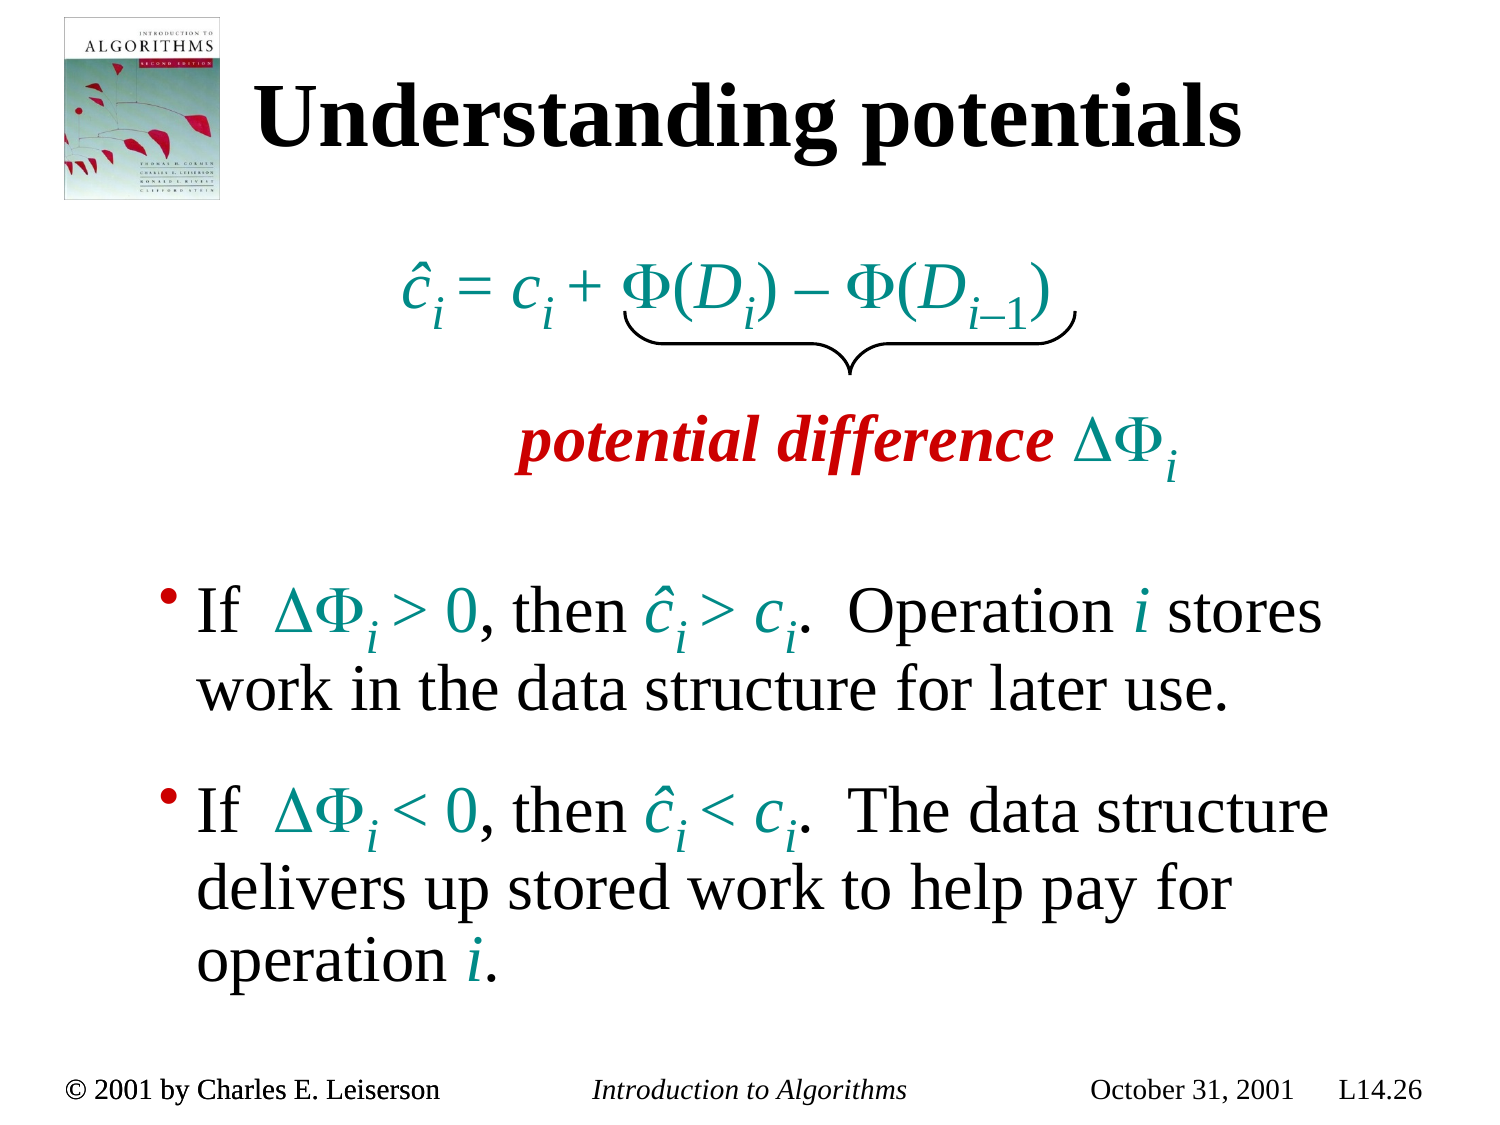

# Understanding potentials
ĉi = ci + (Di) – (Di–1)
potential difference i
If i > 0, then ĉi > ci. Operation i stores work in the data structure for later use.
If i < 0, then ĉi < ci. The data structure delivers up stored work to help pay for operation i.
Introduction to Algorithms
October 31, 2001 L14.